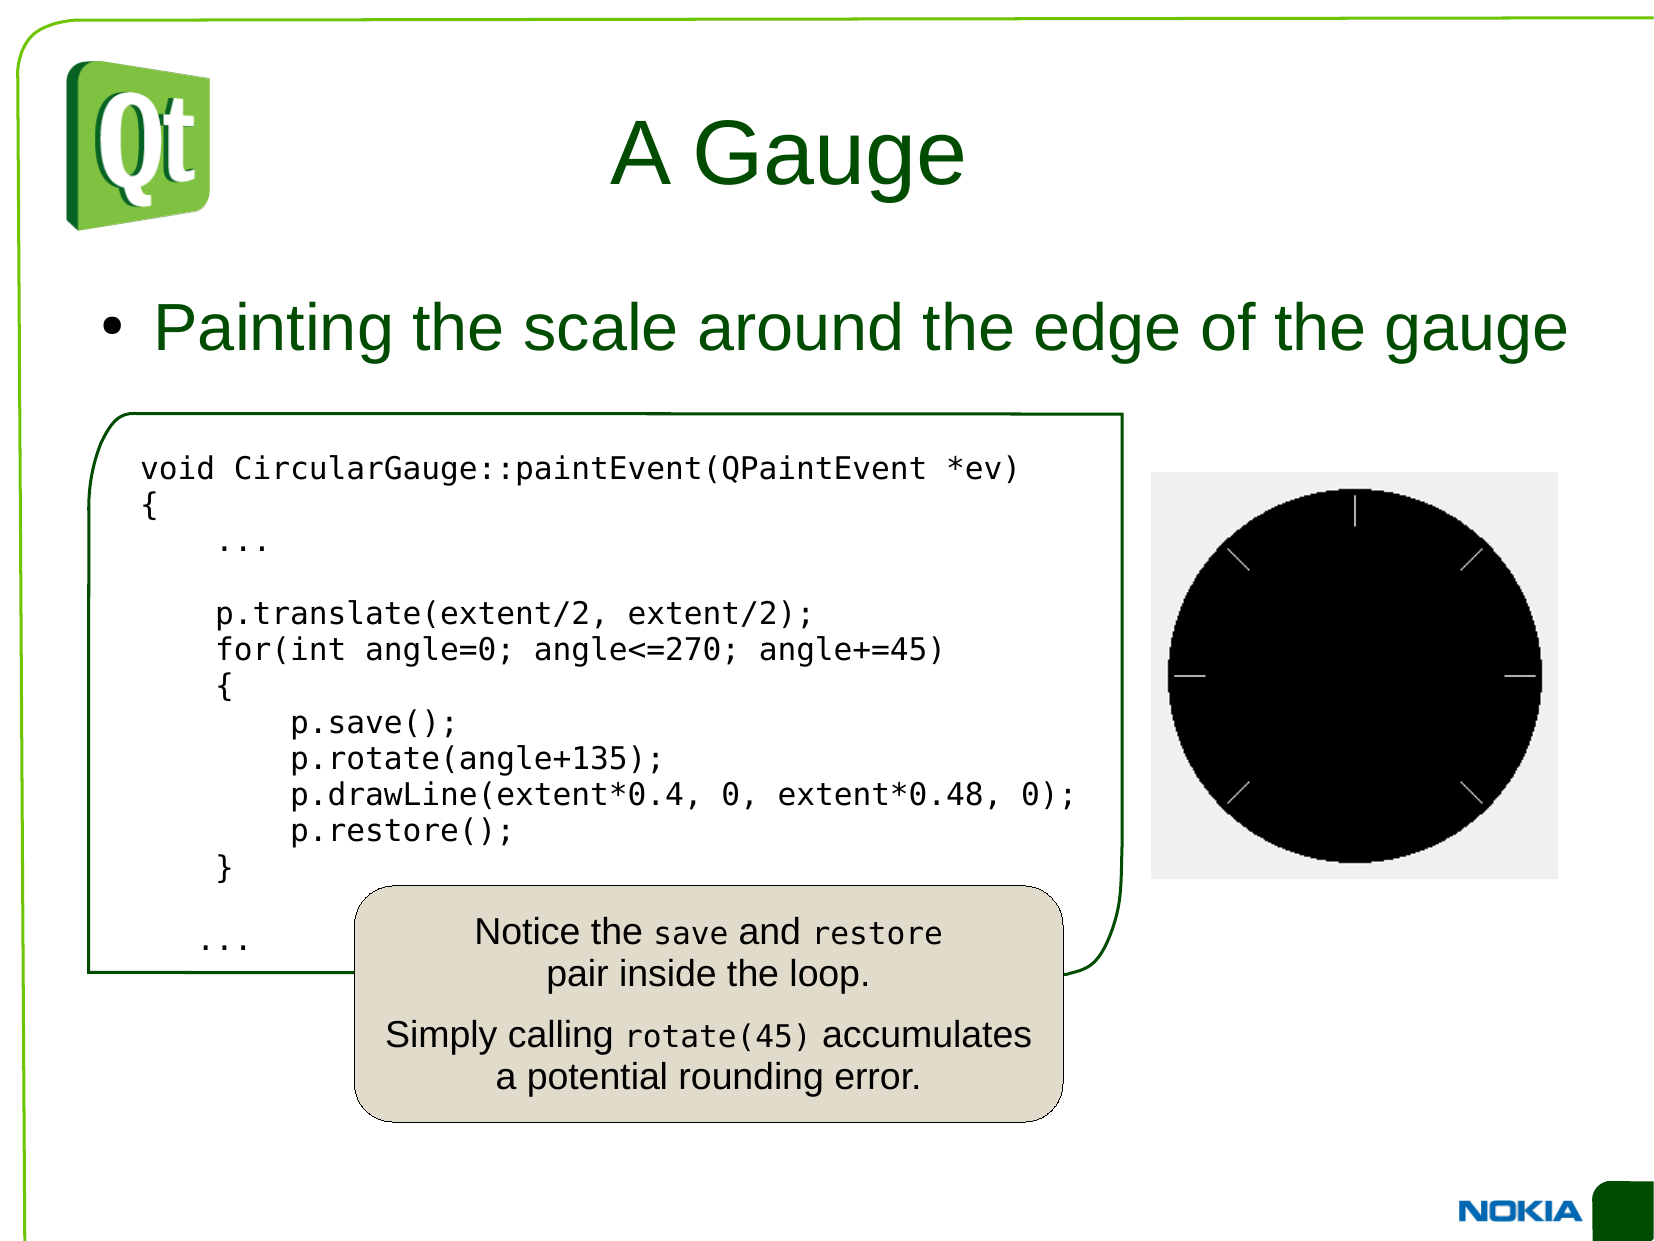

# A Gauge
Painting the scale around the edge of the gauge
void CircularGauge::paintEvent(QPaintEvent *ev)
{
 ...
 p.translate(extent/2, extent/2);
 for(int angle=0; angle<=270; angle+=45)
 {
 p.save();
 p.rotate(angle+135);
 p.drawLine(extent*0.4, 0, extent*0.48, 0);
 p.restore();
 }
 ...
Notice the save and restore
pair inside the loop.
Simply calling rotate(45) accumulates
a potential rounding error.